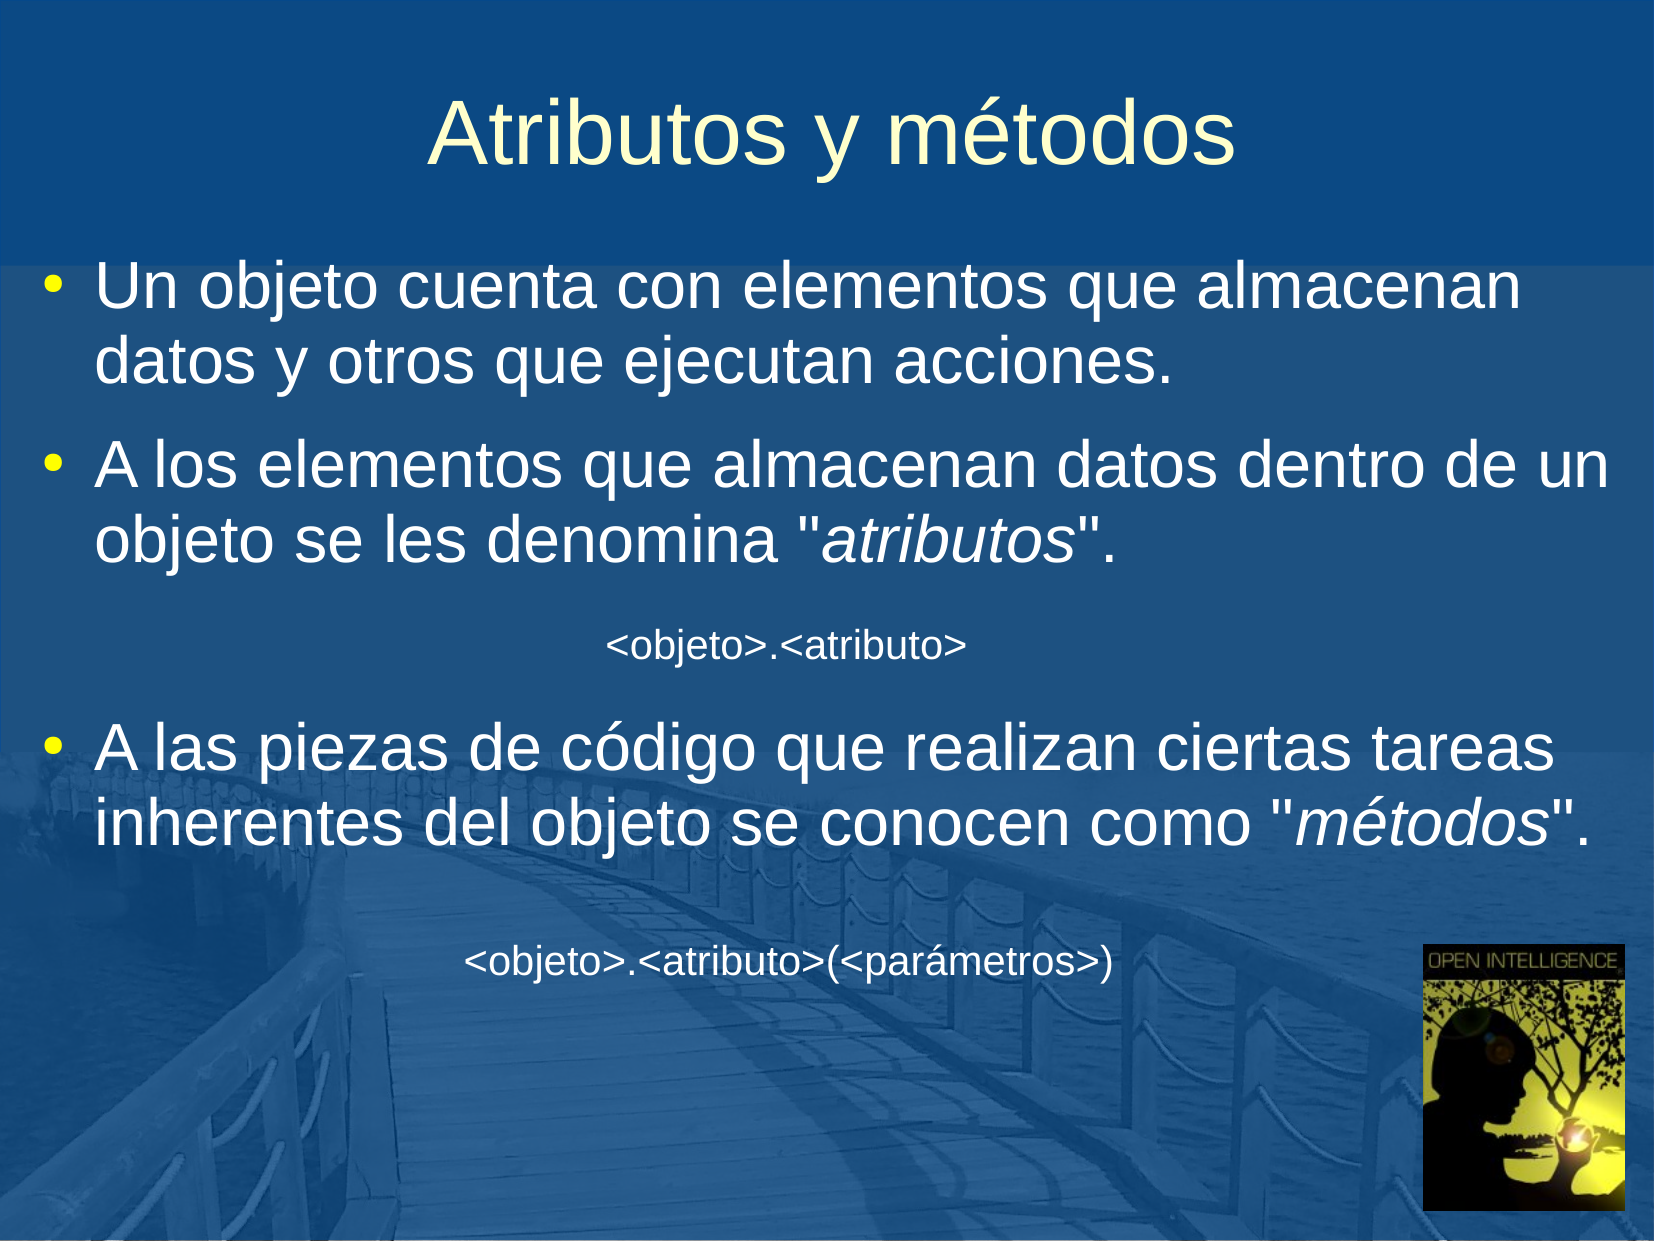

# Atributos y métodos
Un objeto cuenta con elementos que almacenan datos y otros que ejecutan acciones.
A los elementos que almacenan datos dentro de un objeto se les denomina "atributos".
A las piezas de código que realizan ciertas tareas inherentes del objeto se conocen como "métodos".
<objeto>.<atributo>
<objeto>.<atributo>(<parámetros>)